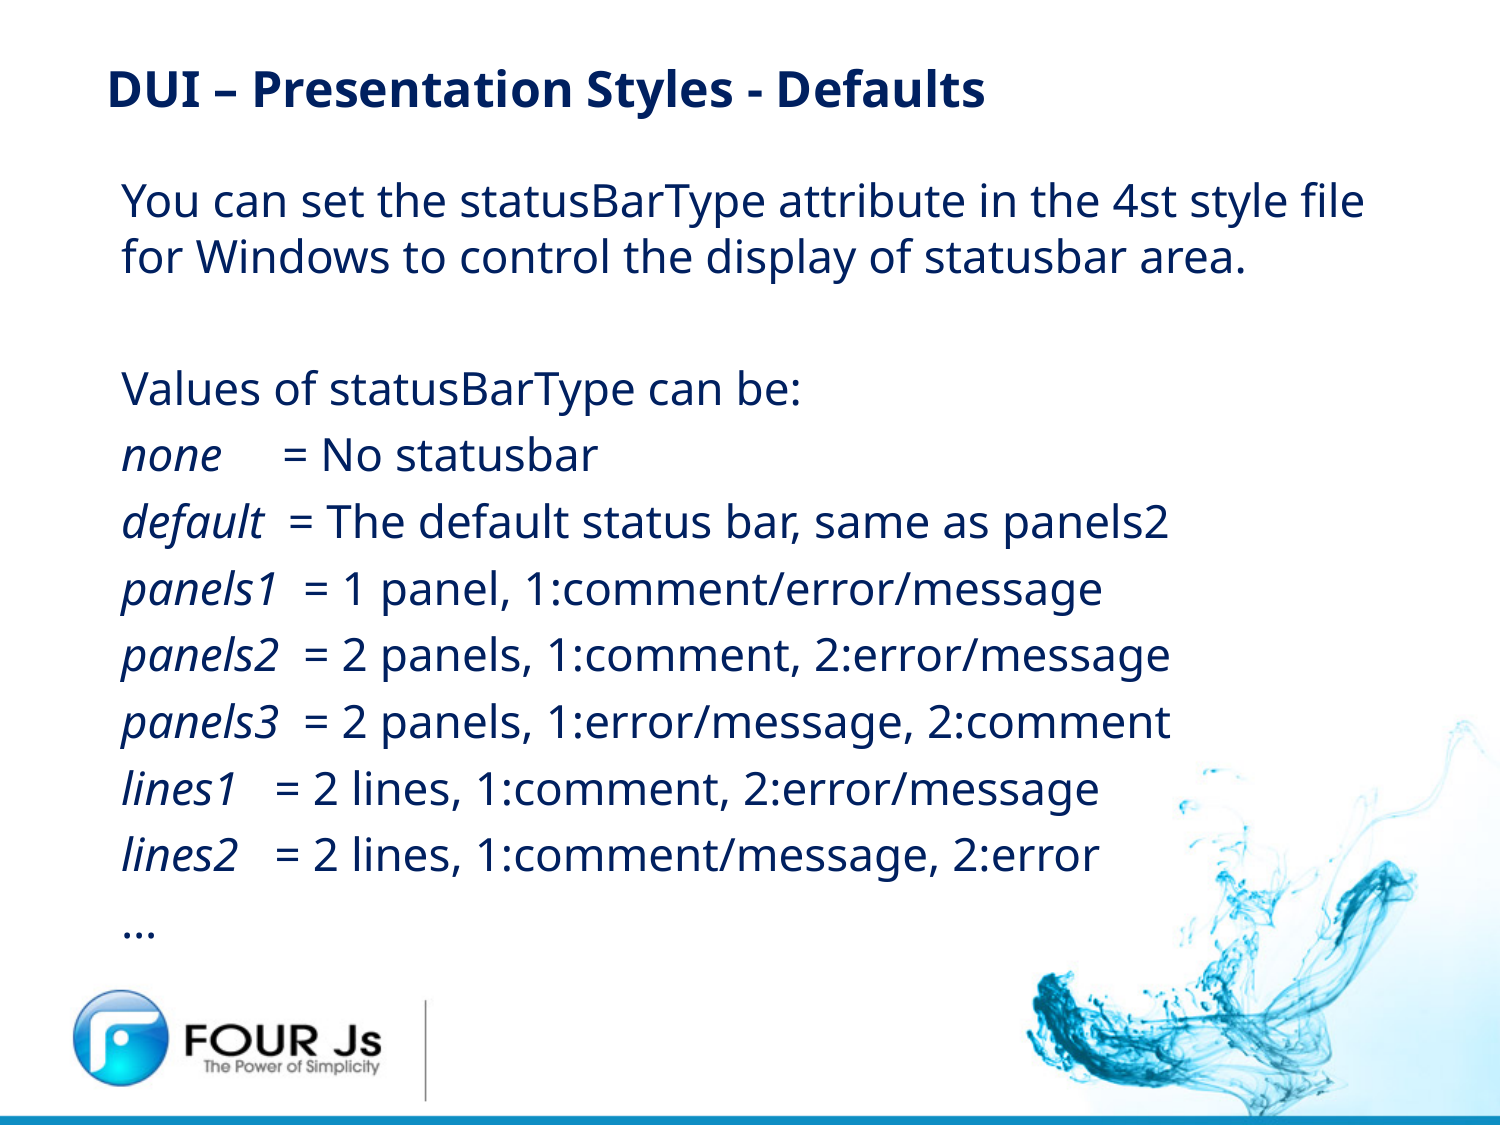

# DUI – Presentation Styles - Defaults
You can set the statusBarType attribute in the 4st style file for Windows to control the display of statusbar area.
Values of statusBarType can be:
none     = No statusbar
default  = The default status bar, same as panels2
panels1  = 1 panel, 1:comment/error/message
panels2  = 2 panels, 1:comment, 2:error/message
panels3  = 2 panels, 1:error/message, 2:comment
lines1   = 2 lines, 1:comment, 2:error/message
lines2   = 2 lines, 1:comment/message, 2:error
…